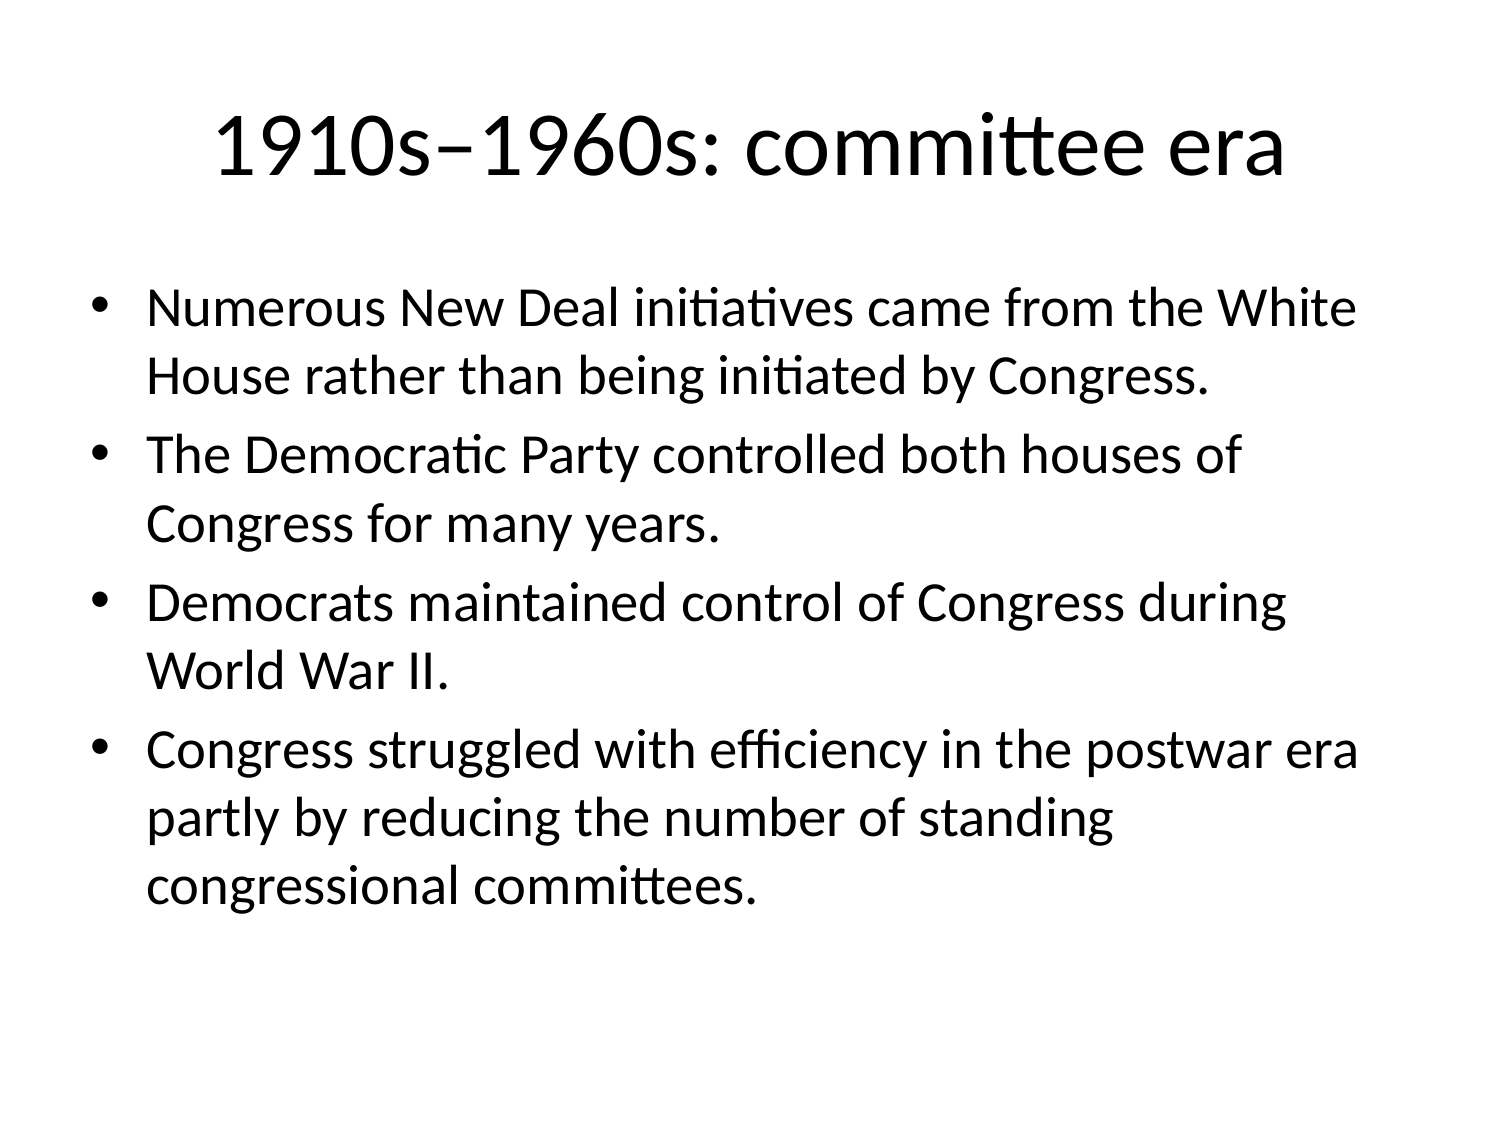

# 1910s–1960s: committee era
Numerous New Deal initiatives came from the White House rather than being initiated by Congress.
The Democratic Party controlled both houses of Congress for many years.
Democrats maintained control of Congress during World War II.
Congress struggled with efficiency in the postwar era partly by reducing the number of standing congressional committees.